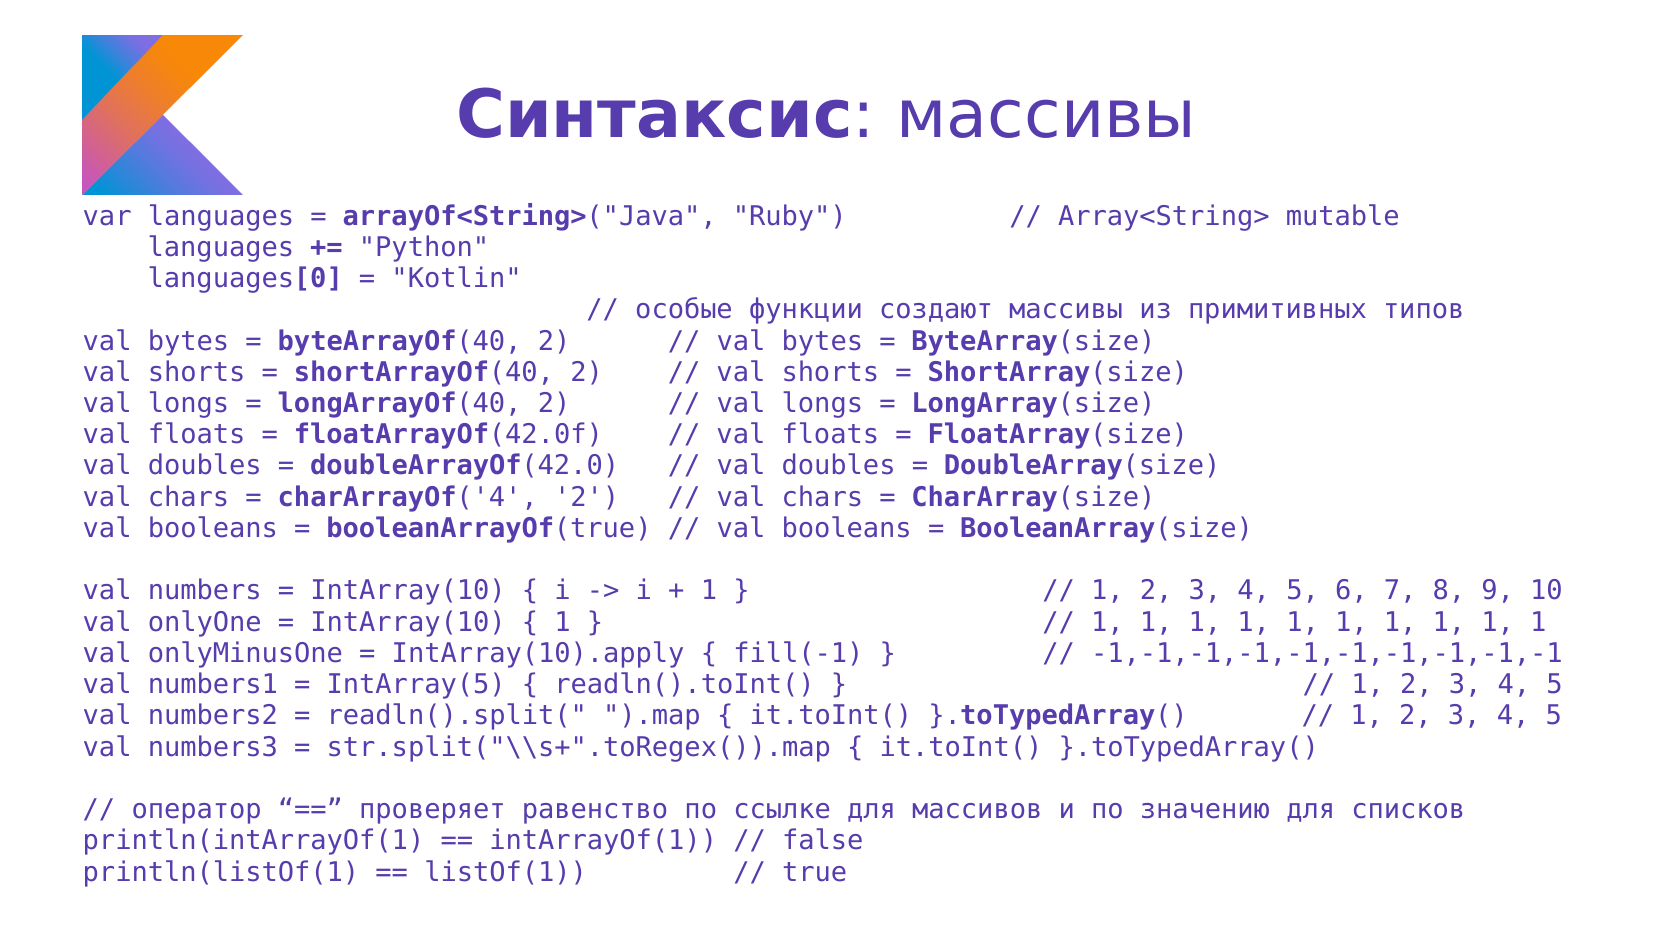

# Синтаксис: массивы
var languages = arrayOf<String>("Java", "Ruby") // Array<String> mutable
 languages += "Python"
 languages[0] = "Kotlin"
 // особые функции создают массивы из примитивных типов
val bytes = byteArrayOf(40, 2) // val bytes = ByteArray(size)
val shorts = shortArrayOf(40, 2) // val shorts = ShortArray(size)
val longs = longArrayOf(40, 2) // val longs = LongArray(size)
val floats = floatArrayOf(42.0f) // val floats = FloatArray(size)
val doubles = doubleArrayOf(42.0) // val doubles = DoubleArray(size)
val chars = charArrayOf('4', '2') // val chars = CharArray(size)
val booleans = booleanArrayOf(true) // val booleans = BooleanArray(size)
val numbers = IntArray(10) { i -> i + 1 } // 1, 2, 3, 4, 5, 6, 7, 8, 9, 10
val onlyOne = IntArray(10) { 1 } // 1, 1, 1, 1, 1, 1, 1, 1, 1, 1
val onlyMinusOne = IntArray(10).apply { fill(-1) } // -1,-1,-1,-1,-1,-1,-1,-1,-1,-1
val numbers1 = IntArray(5) { readln().toInt() } // 1, 2, 3, 4, 5
val numbers2 = readln().split(" ").map { it.toInt() }.toTypedArray() // 1, 2, 3, 4, 5
val numbers3 = str.split("\\s+".toRegex()).map { it.toInt() }.toTypedArray()
// оператор “==” проверяет равенство по ссылке для массивов и по значению для списков
println(intArrayOf(1) == intArrayOf(1)) // false
println(listOf(1) == listOf(1)) // true